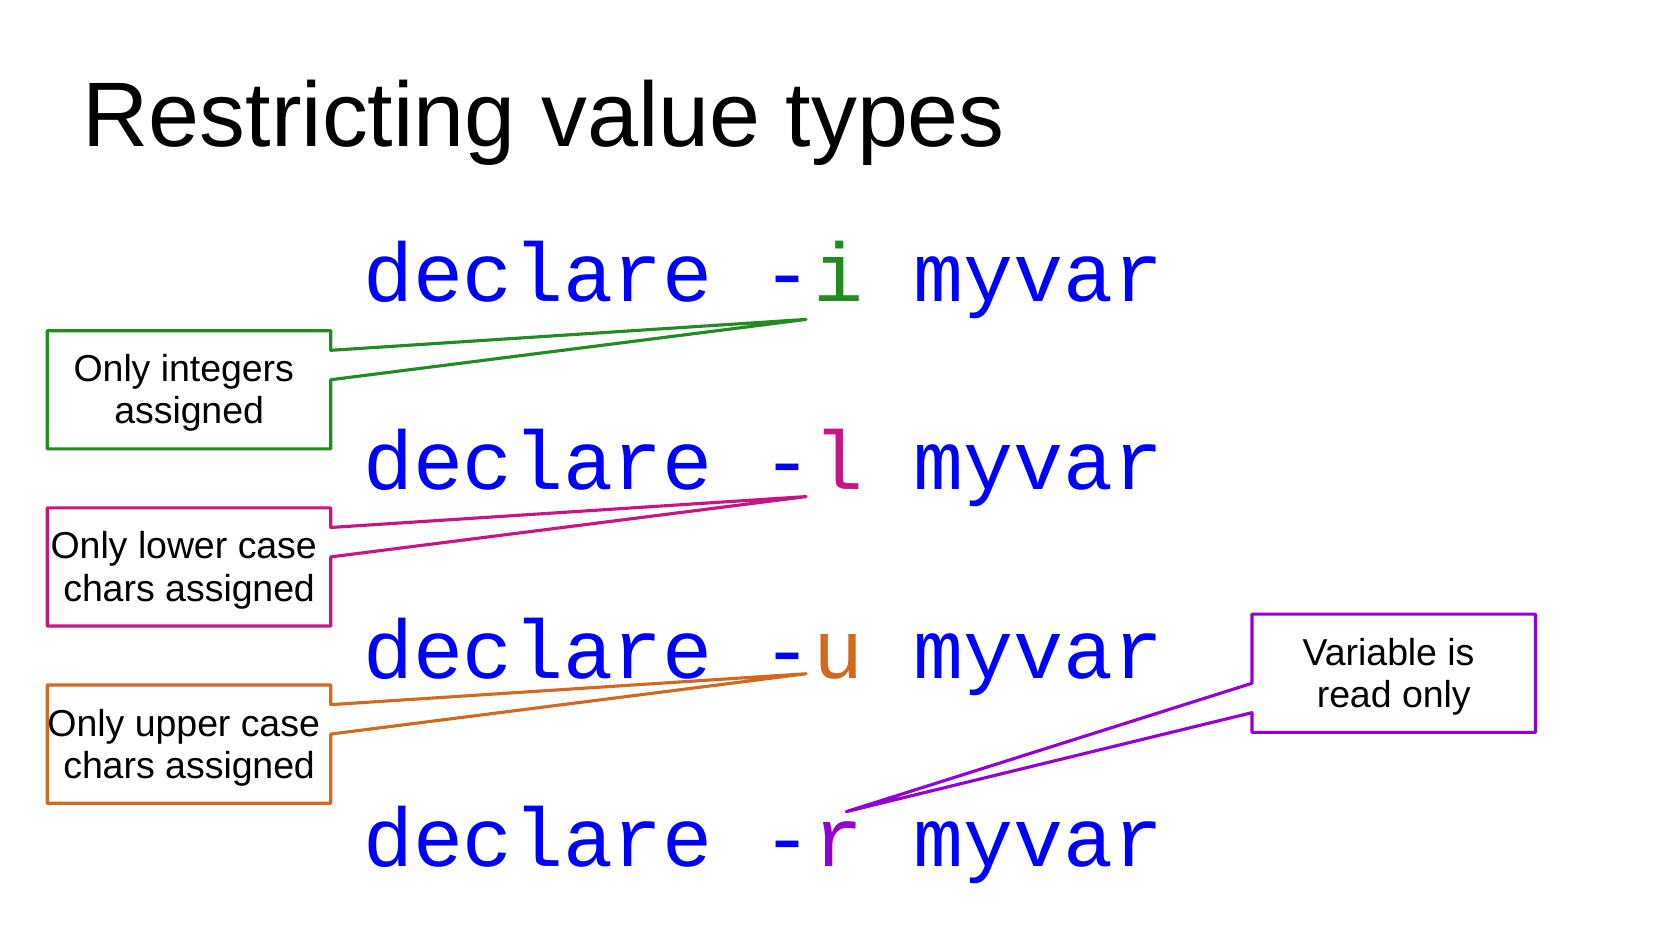

# Restricting value types
declare -i myvar
declare -l myvar
declare -u myvar
declare -r myvar
Only integers
assigned
Only lower case
chars assigned
Variable is
read only
Only upper case
chars assigned